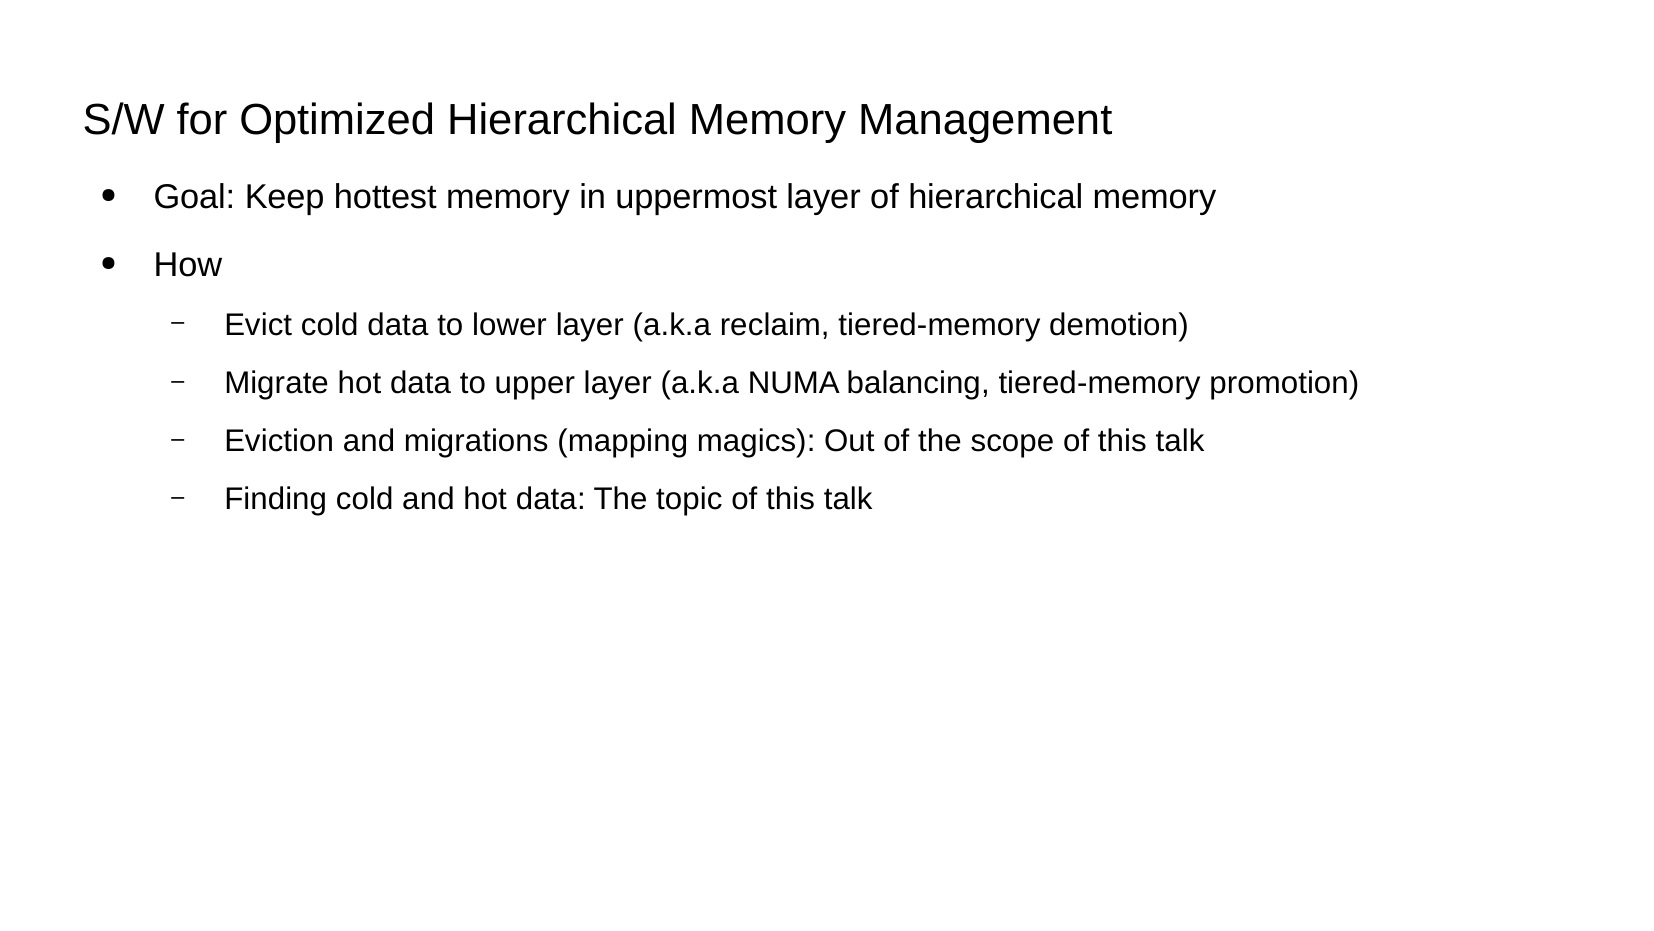

# S/W for Optimized Hierarchical Memory Management
Goal: Keep hottest memory in uppermost layer of hierarchical memory
How
Evict cold data to lower layer (a.k.a reclaim, tiered-memory demotion)
Migrate hot data to upper layer (a.k.a NUMA balancing, tiered-memory promotion)
Eviction and migrations (mapping magics): Out of the scope of this talk
Finding cold and hot data: The topic of this talk